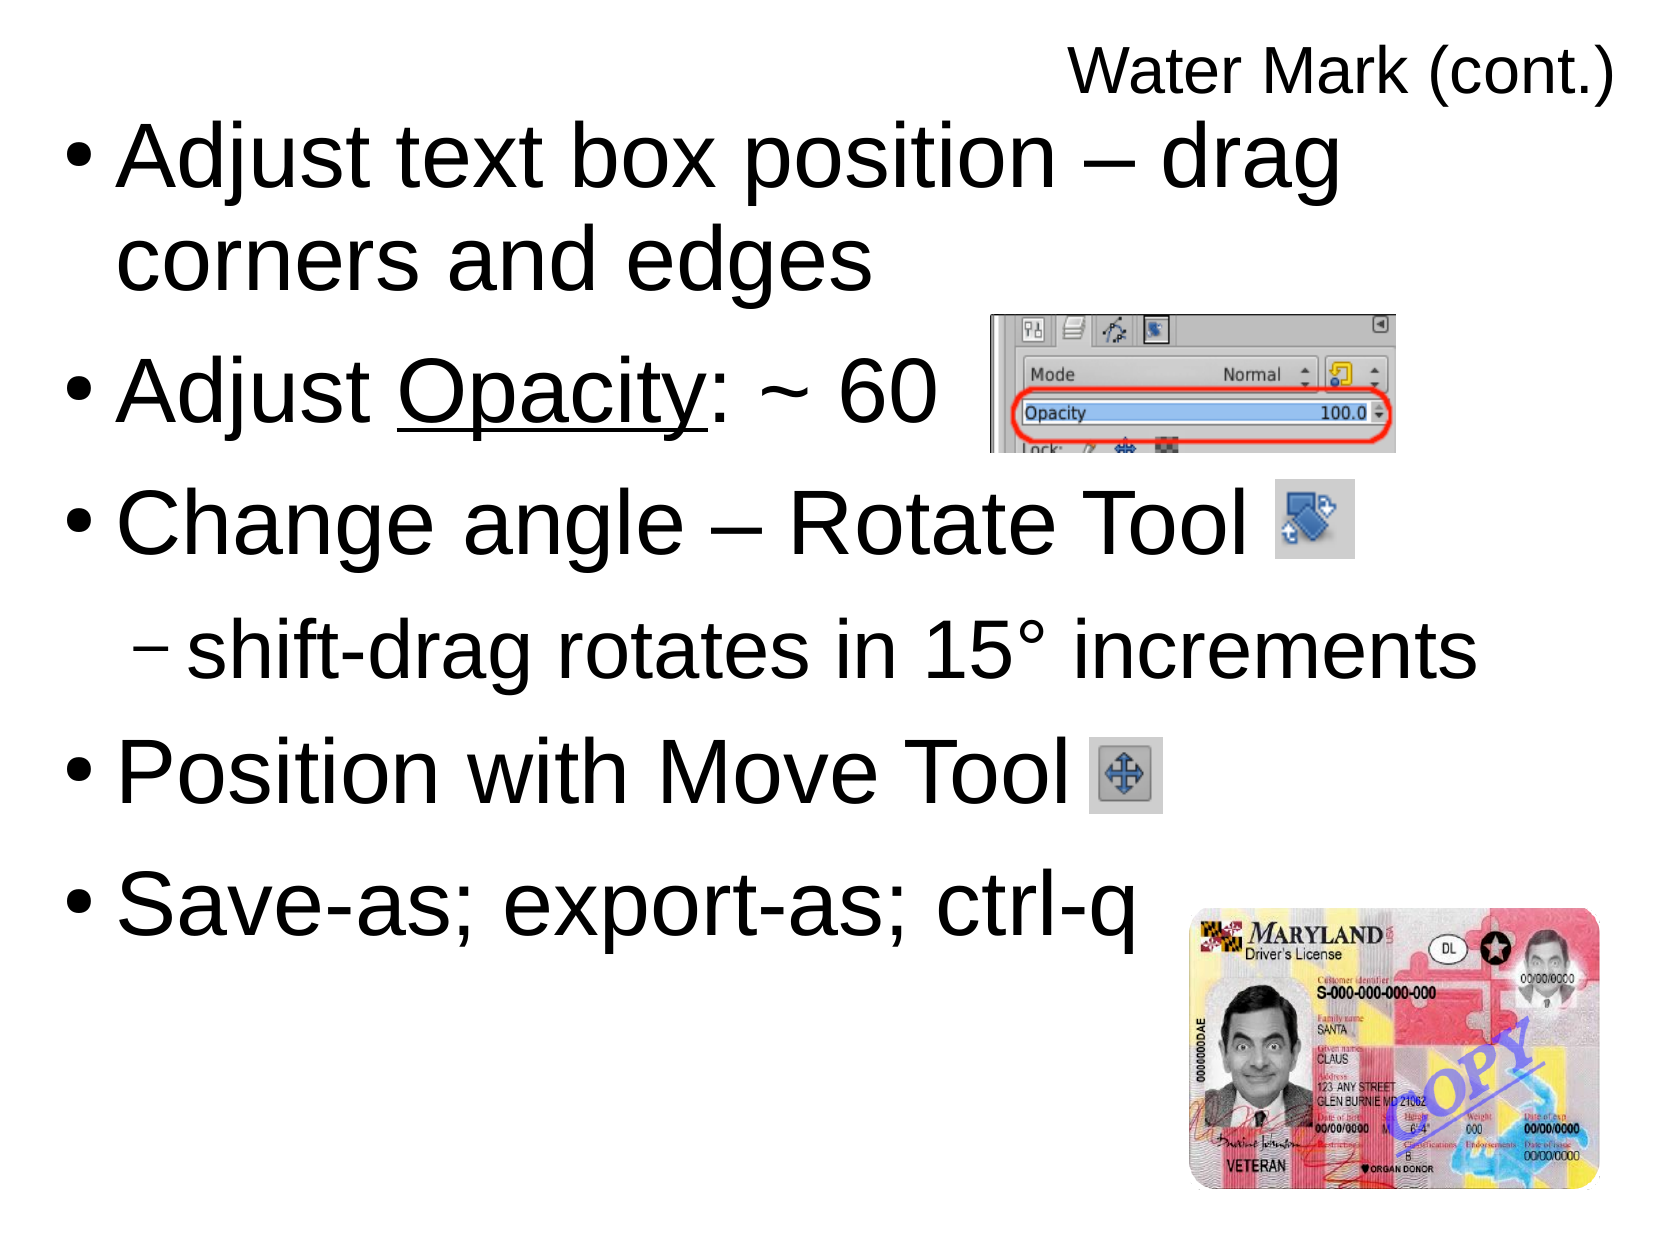

# Water Mark (cont.)
Adjust text box position – drag corners and edges
Adjust Opacity: ~ 60
Change angle – Rotate Tool
shift-drag rotates in 15° increments
Position with Move Tool
Save-as; export-as; ctrl-q
61